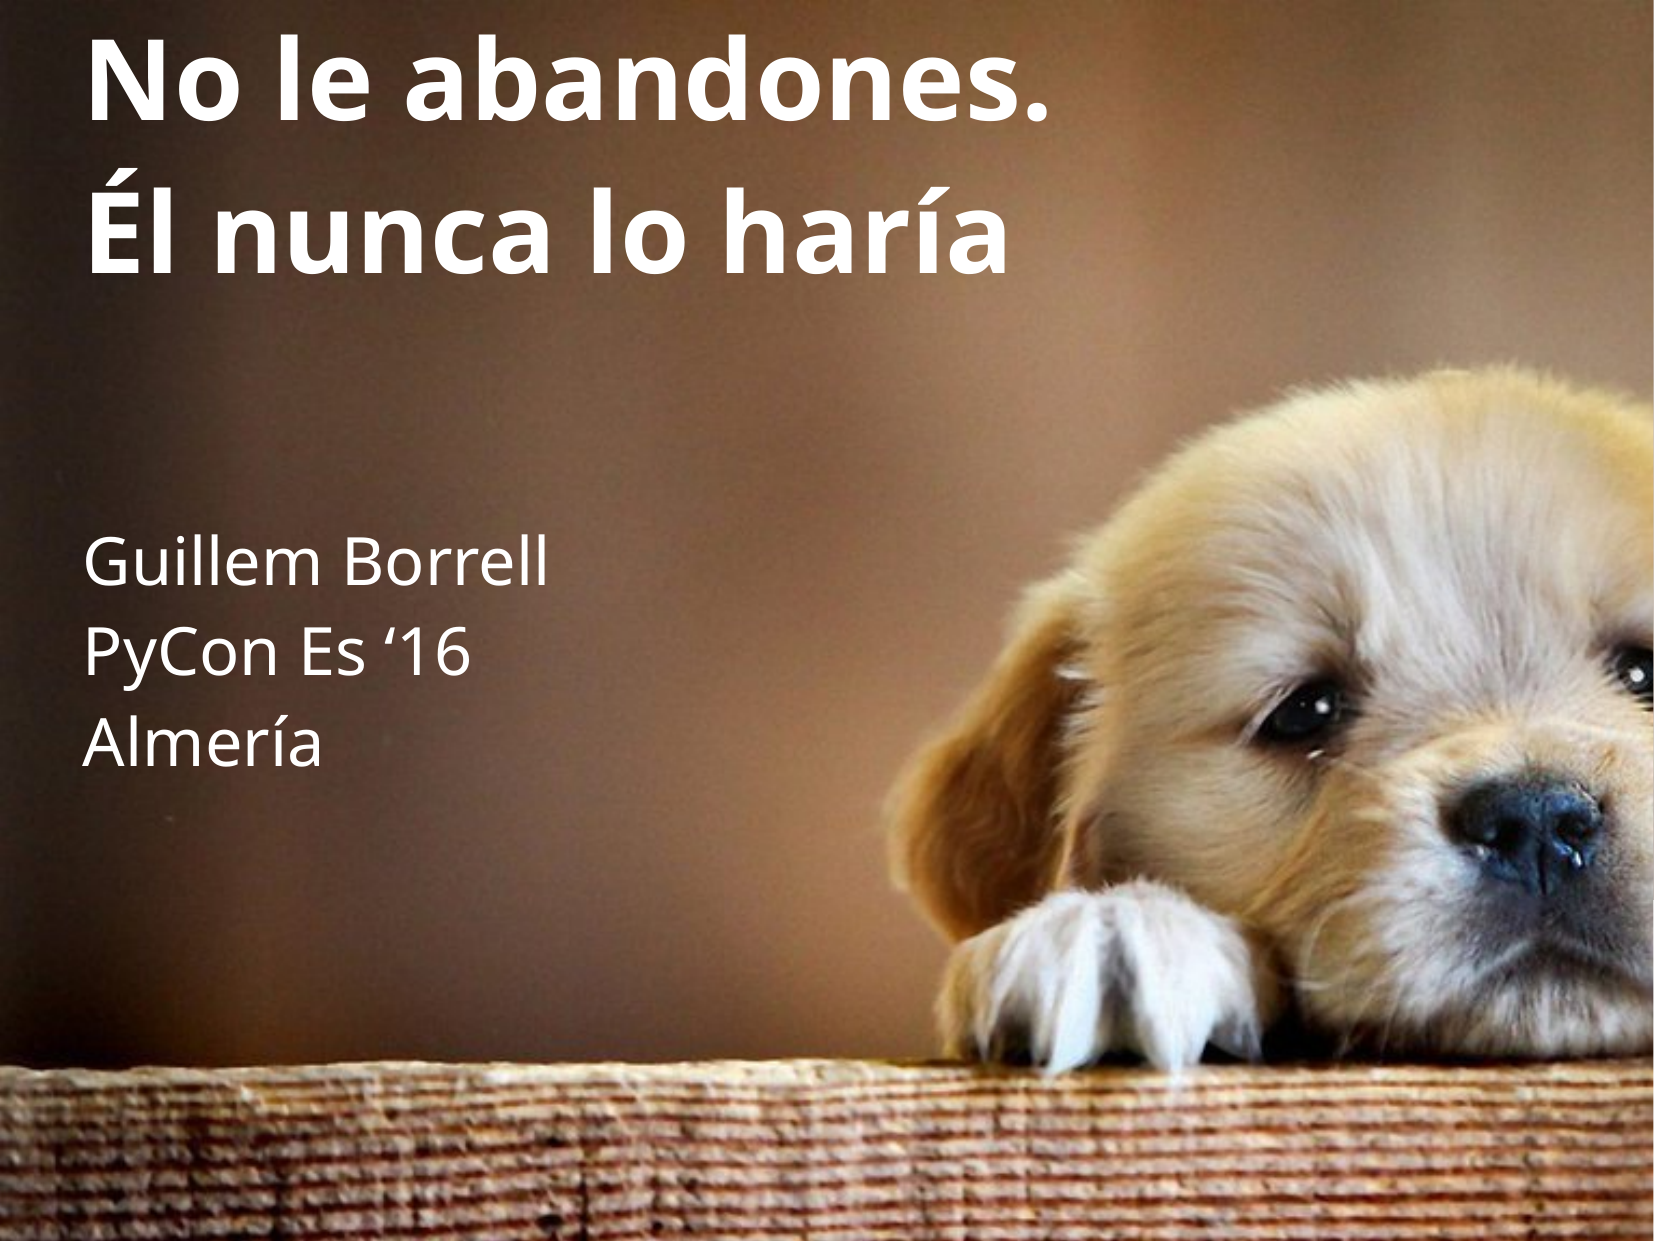

# No le abandones. Él nunca lo haría
Guillem Borrell
PyCon Es ‘16
Almería